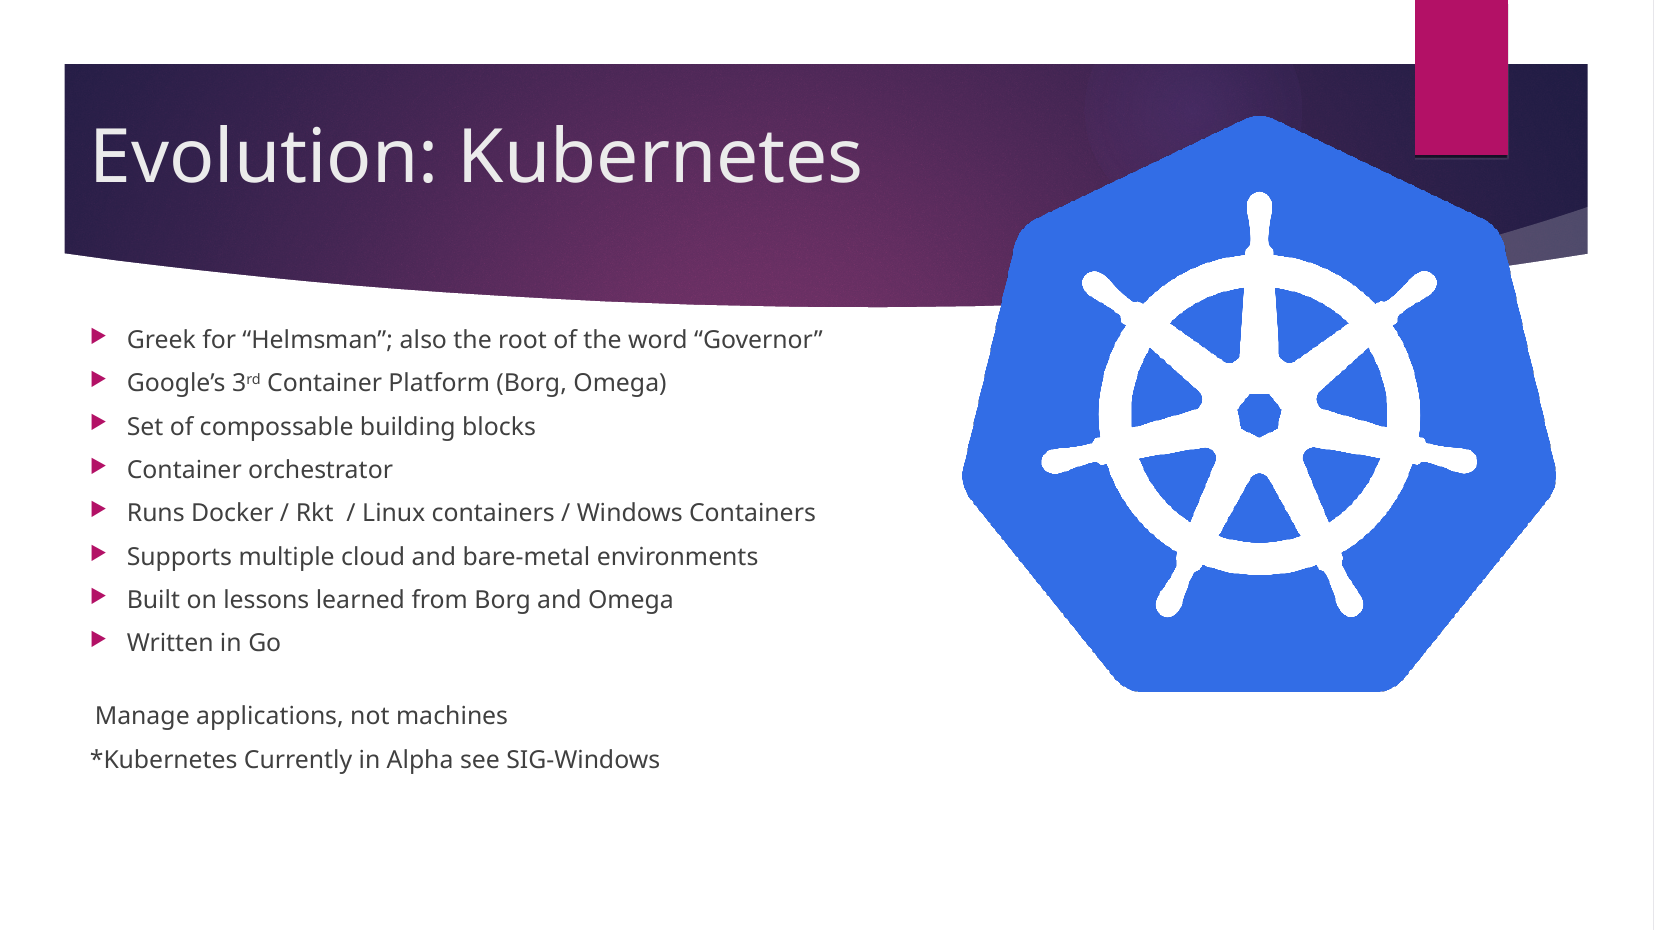

Evolution: Kubernetes
# Greek for “Helmsman”; also the root of the word “Governor”
Google’s 3rd Container Platform (Borg, Omega)
Set of compossable building blocks
Container orchestrator
Runs Docker / Rkt / Linux containers / Windows Containers
Supports multiple cloud and bare-metal environments
Built on lessons learned from Borg and Omega
Written in Go
Manage applications, not machines
*Kubernetes Currently in Alpha see SIG-Windows